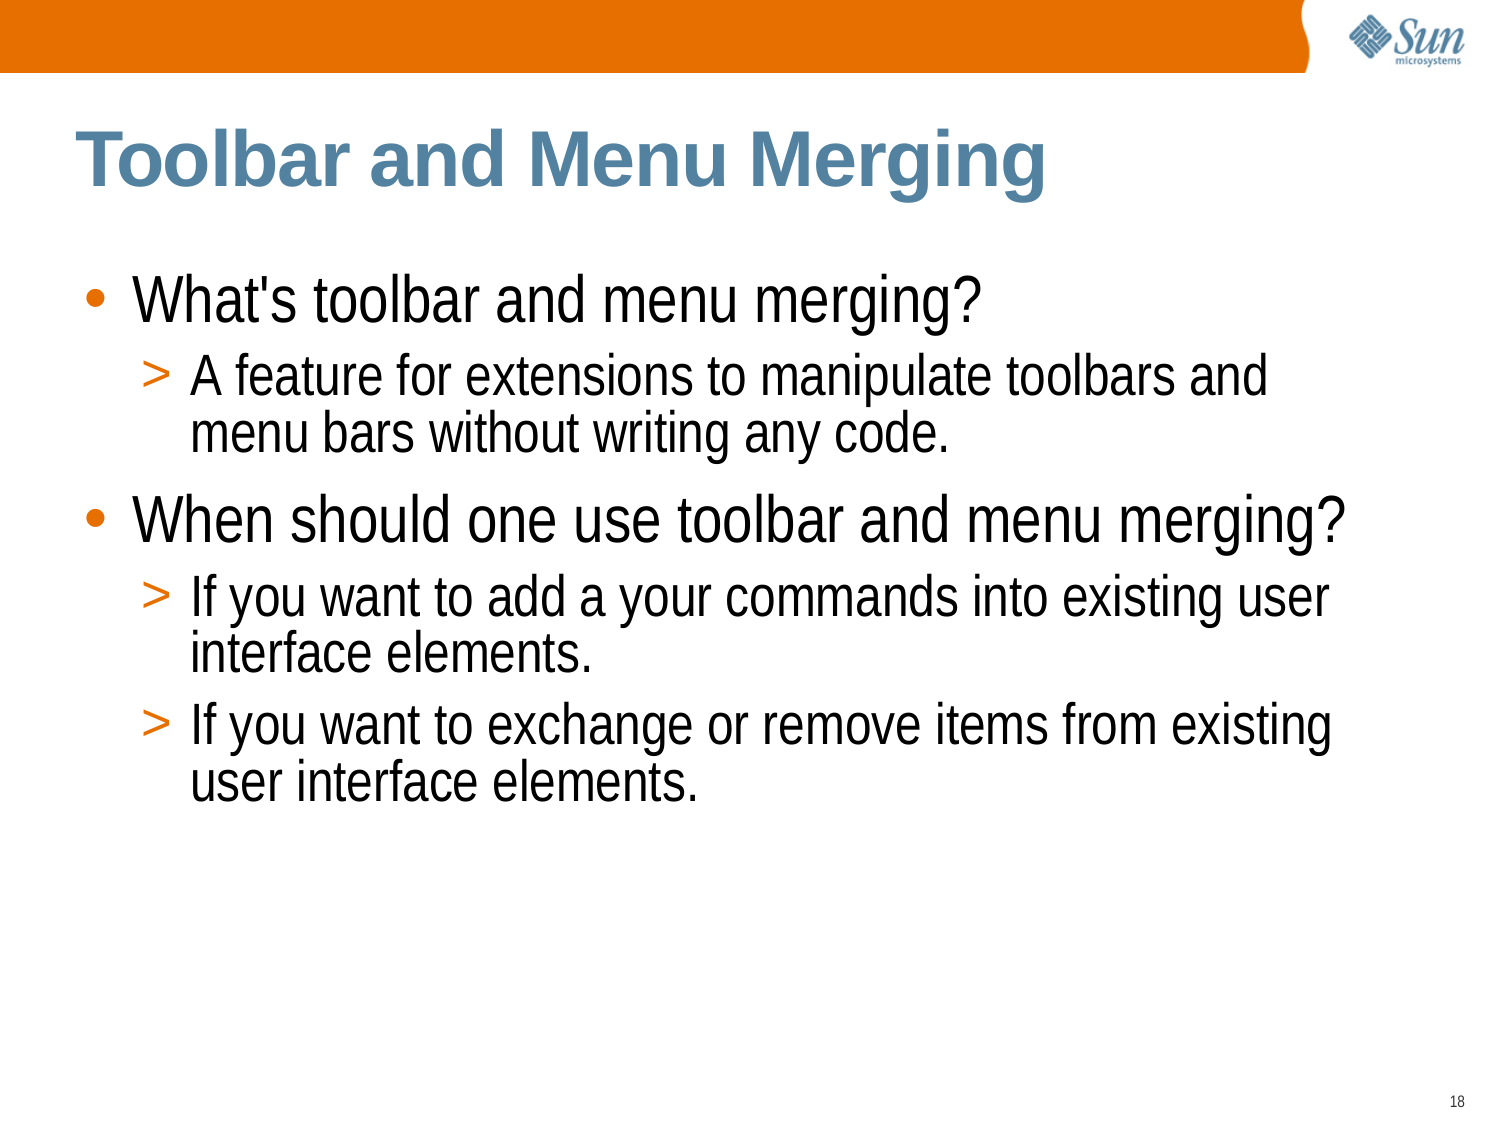

# Toolbar and Menu Merging
What's toolbar and menu merging?
A feature for extensions to manipulate toolbars and menu bars without writing any code.
When should one use toolbar and menu merging?
If you want to add a your commands into existing user interface elements.
If you want to exchange or remove items from existing user interface elements.